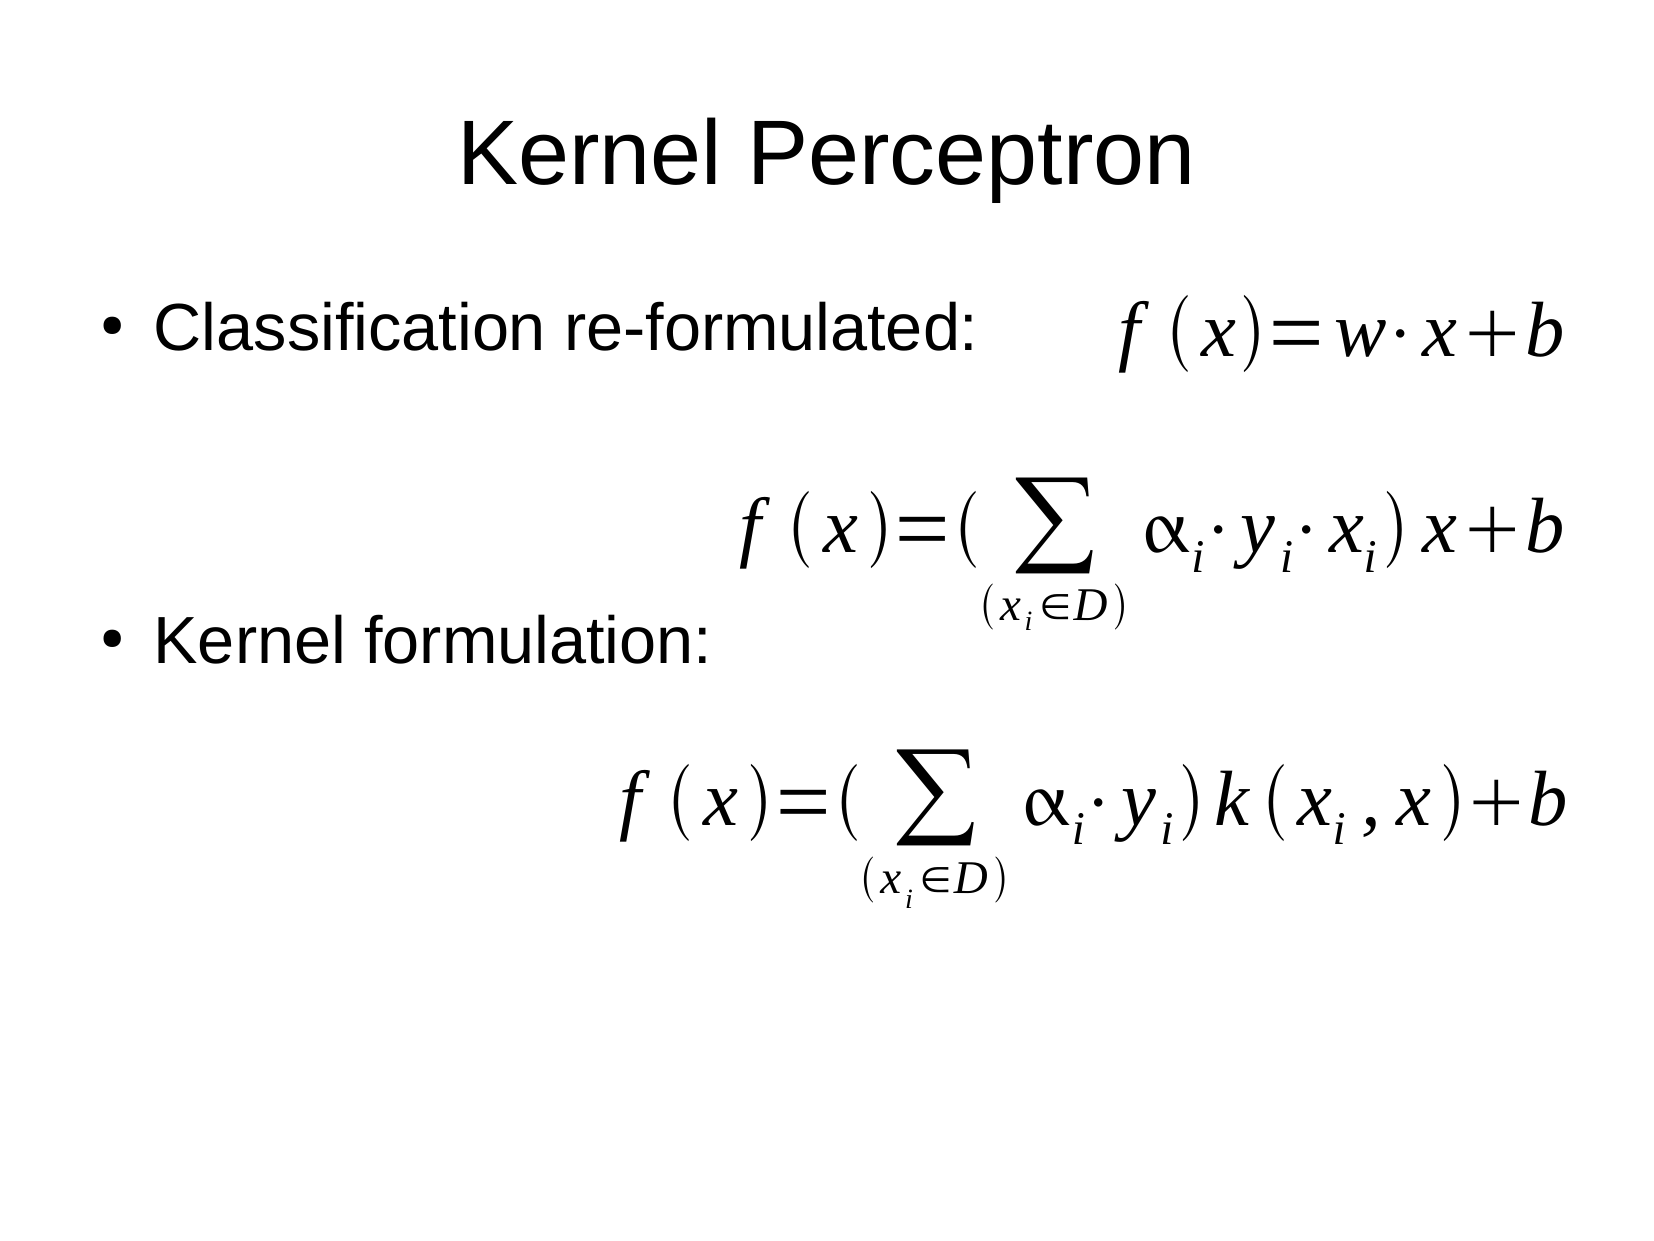

# Kernel Perceptron
Classification re-formulated:
Kernel formulation: